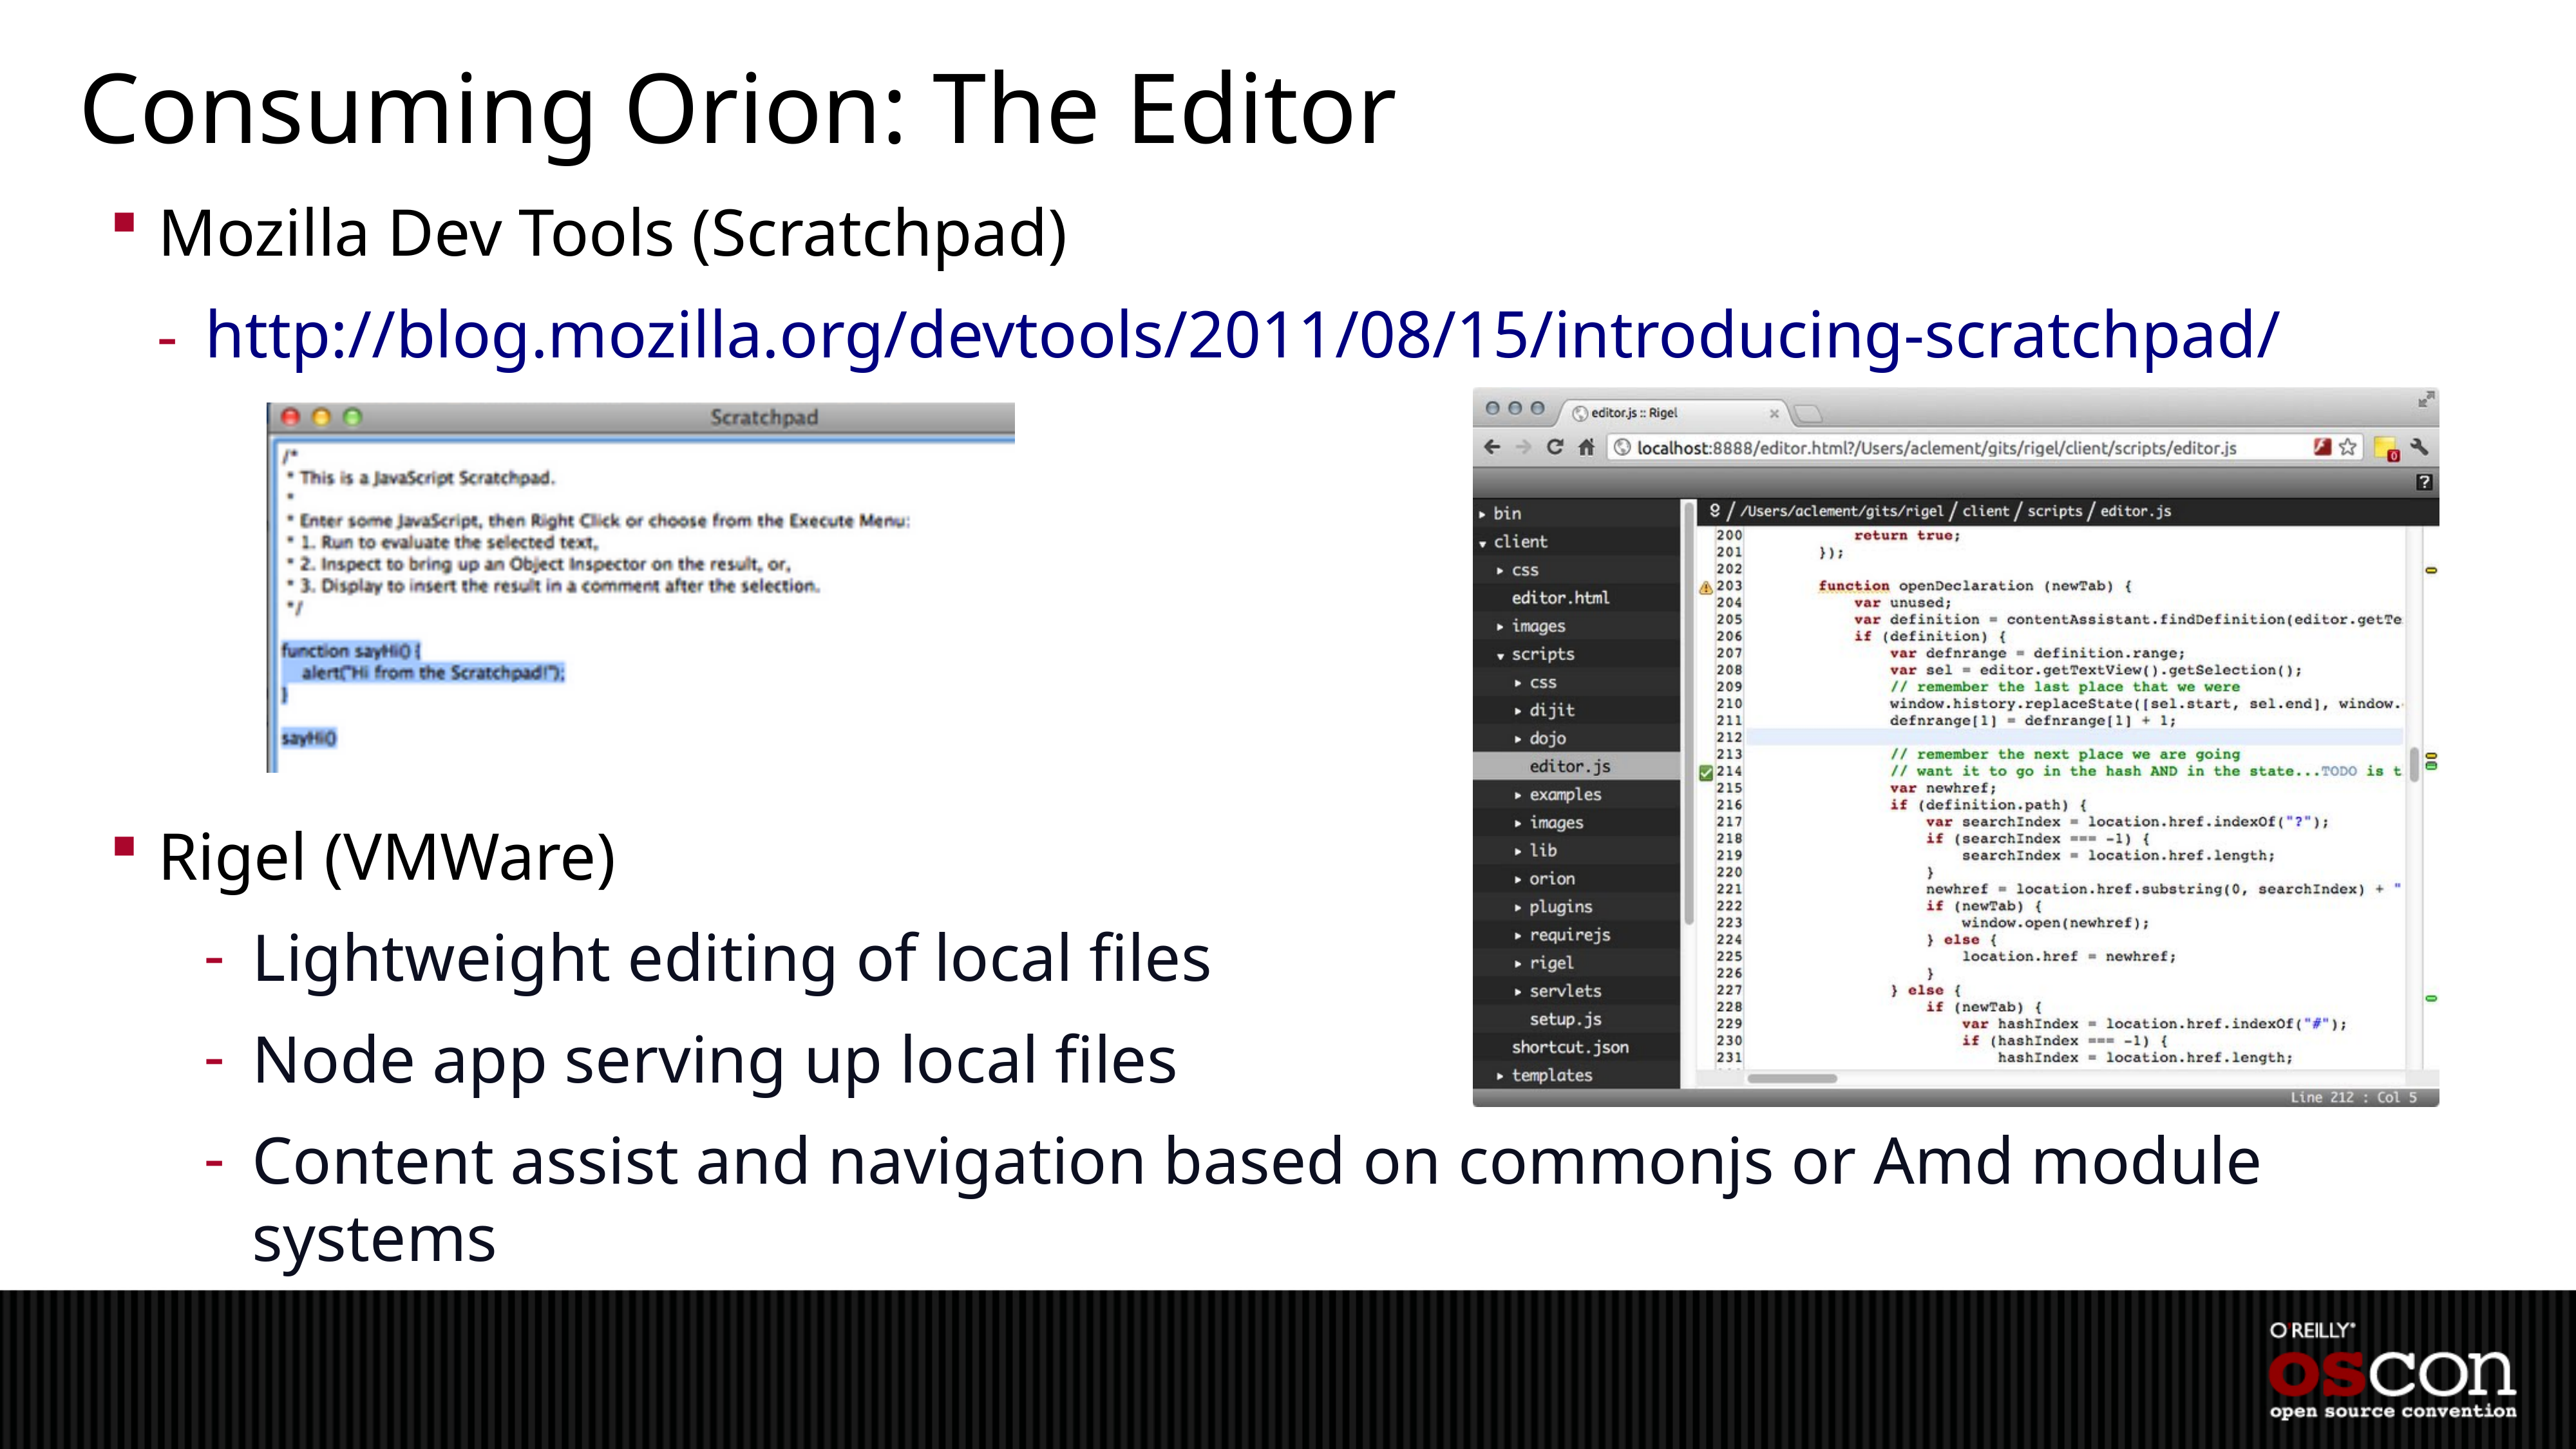

# Consuming Orion: The Editor
Mozilla Dev Tools (Scratchpad)
http://blog.mozilla.org/devtools/2011/08/15/introducing-scratchpad/
Rigel (VMWare)
Lightweight editing of local files
Node app serving up local files
Content assist and navigation based on commonjs or Amd module
systems